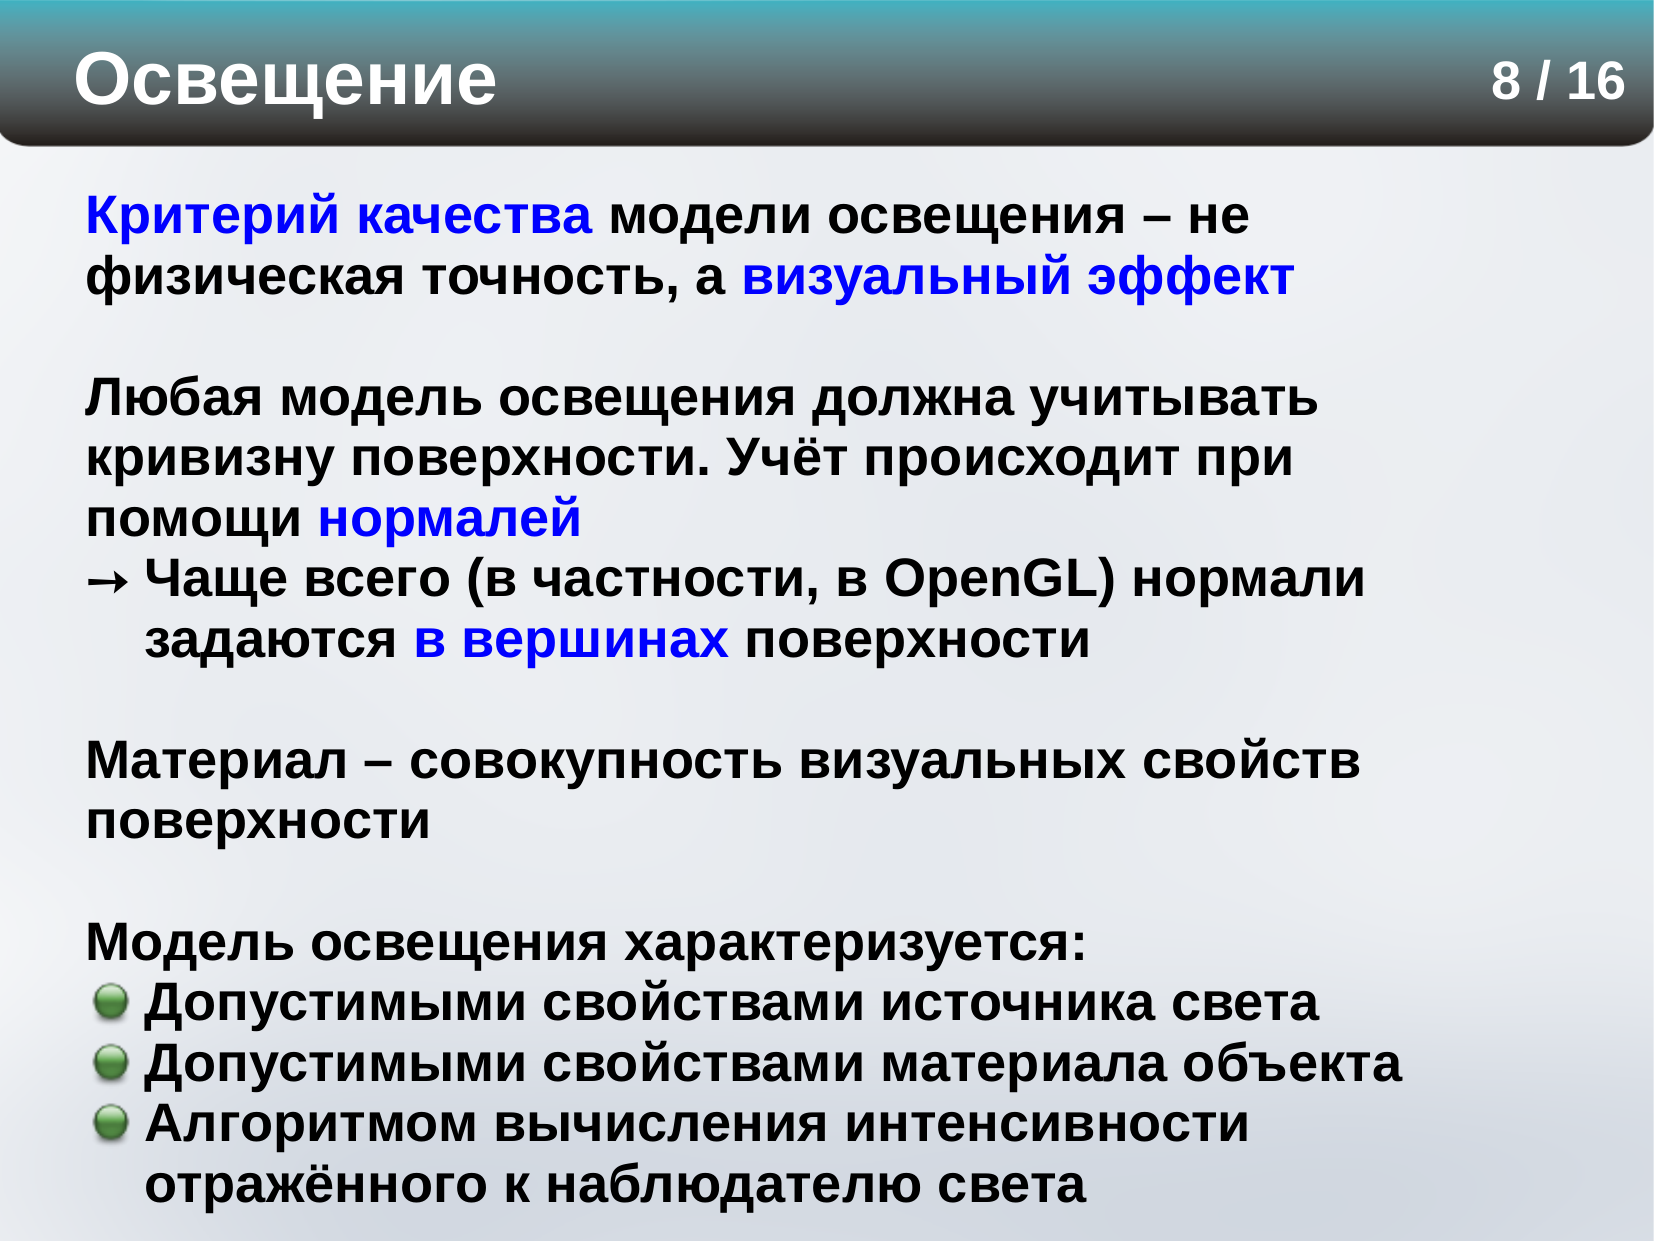

Освещение
Критерий качества модели освещения – не физическая точность, а визуальный эффект
Любая модель освещения должна учитывать кривизну поверхности. Учёт происходит при помощи нормалей
Чаще всего (в частности, в OpenGL) нормали задаются в вершинах поверхности
Материал – совокупность визуальных свойств поверхности
Модель освещения характеризуется:
Допустимыми свойствами источника света
Допустимыми свойствами материала объекта
Алгоритмом вычисления интенсивности отражённого к наблюдателю света